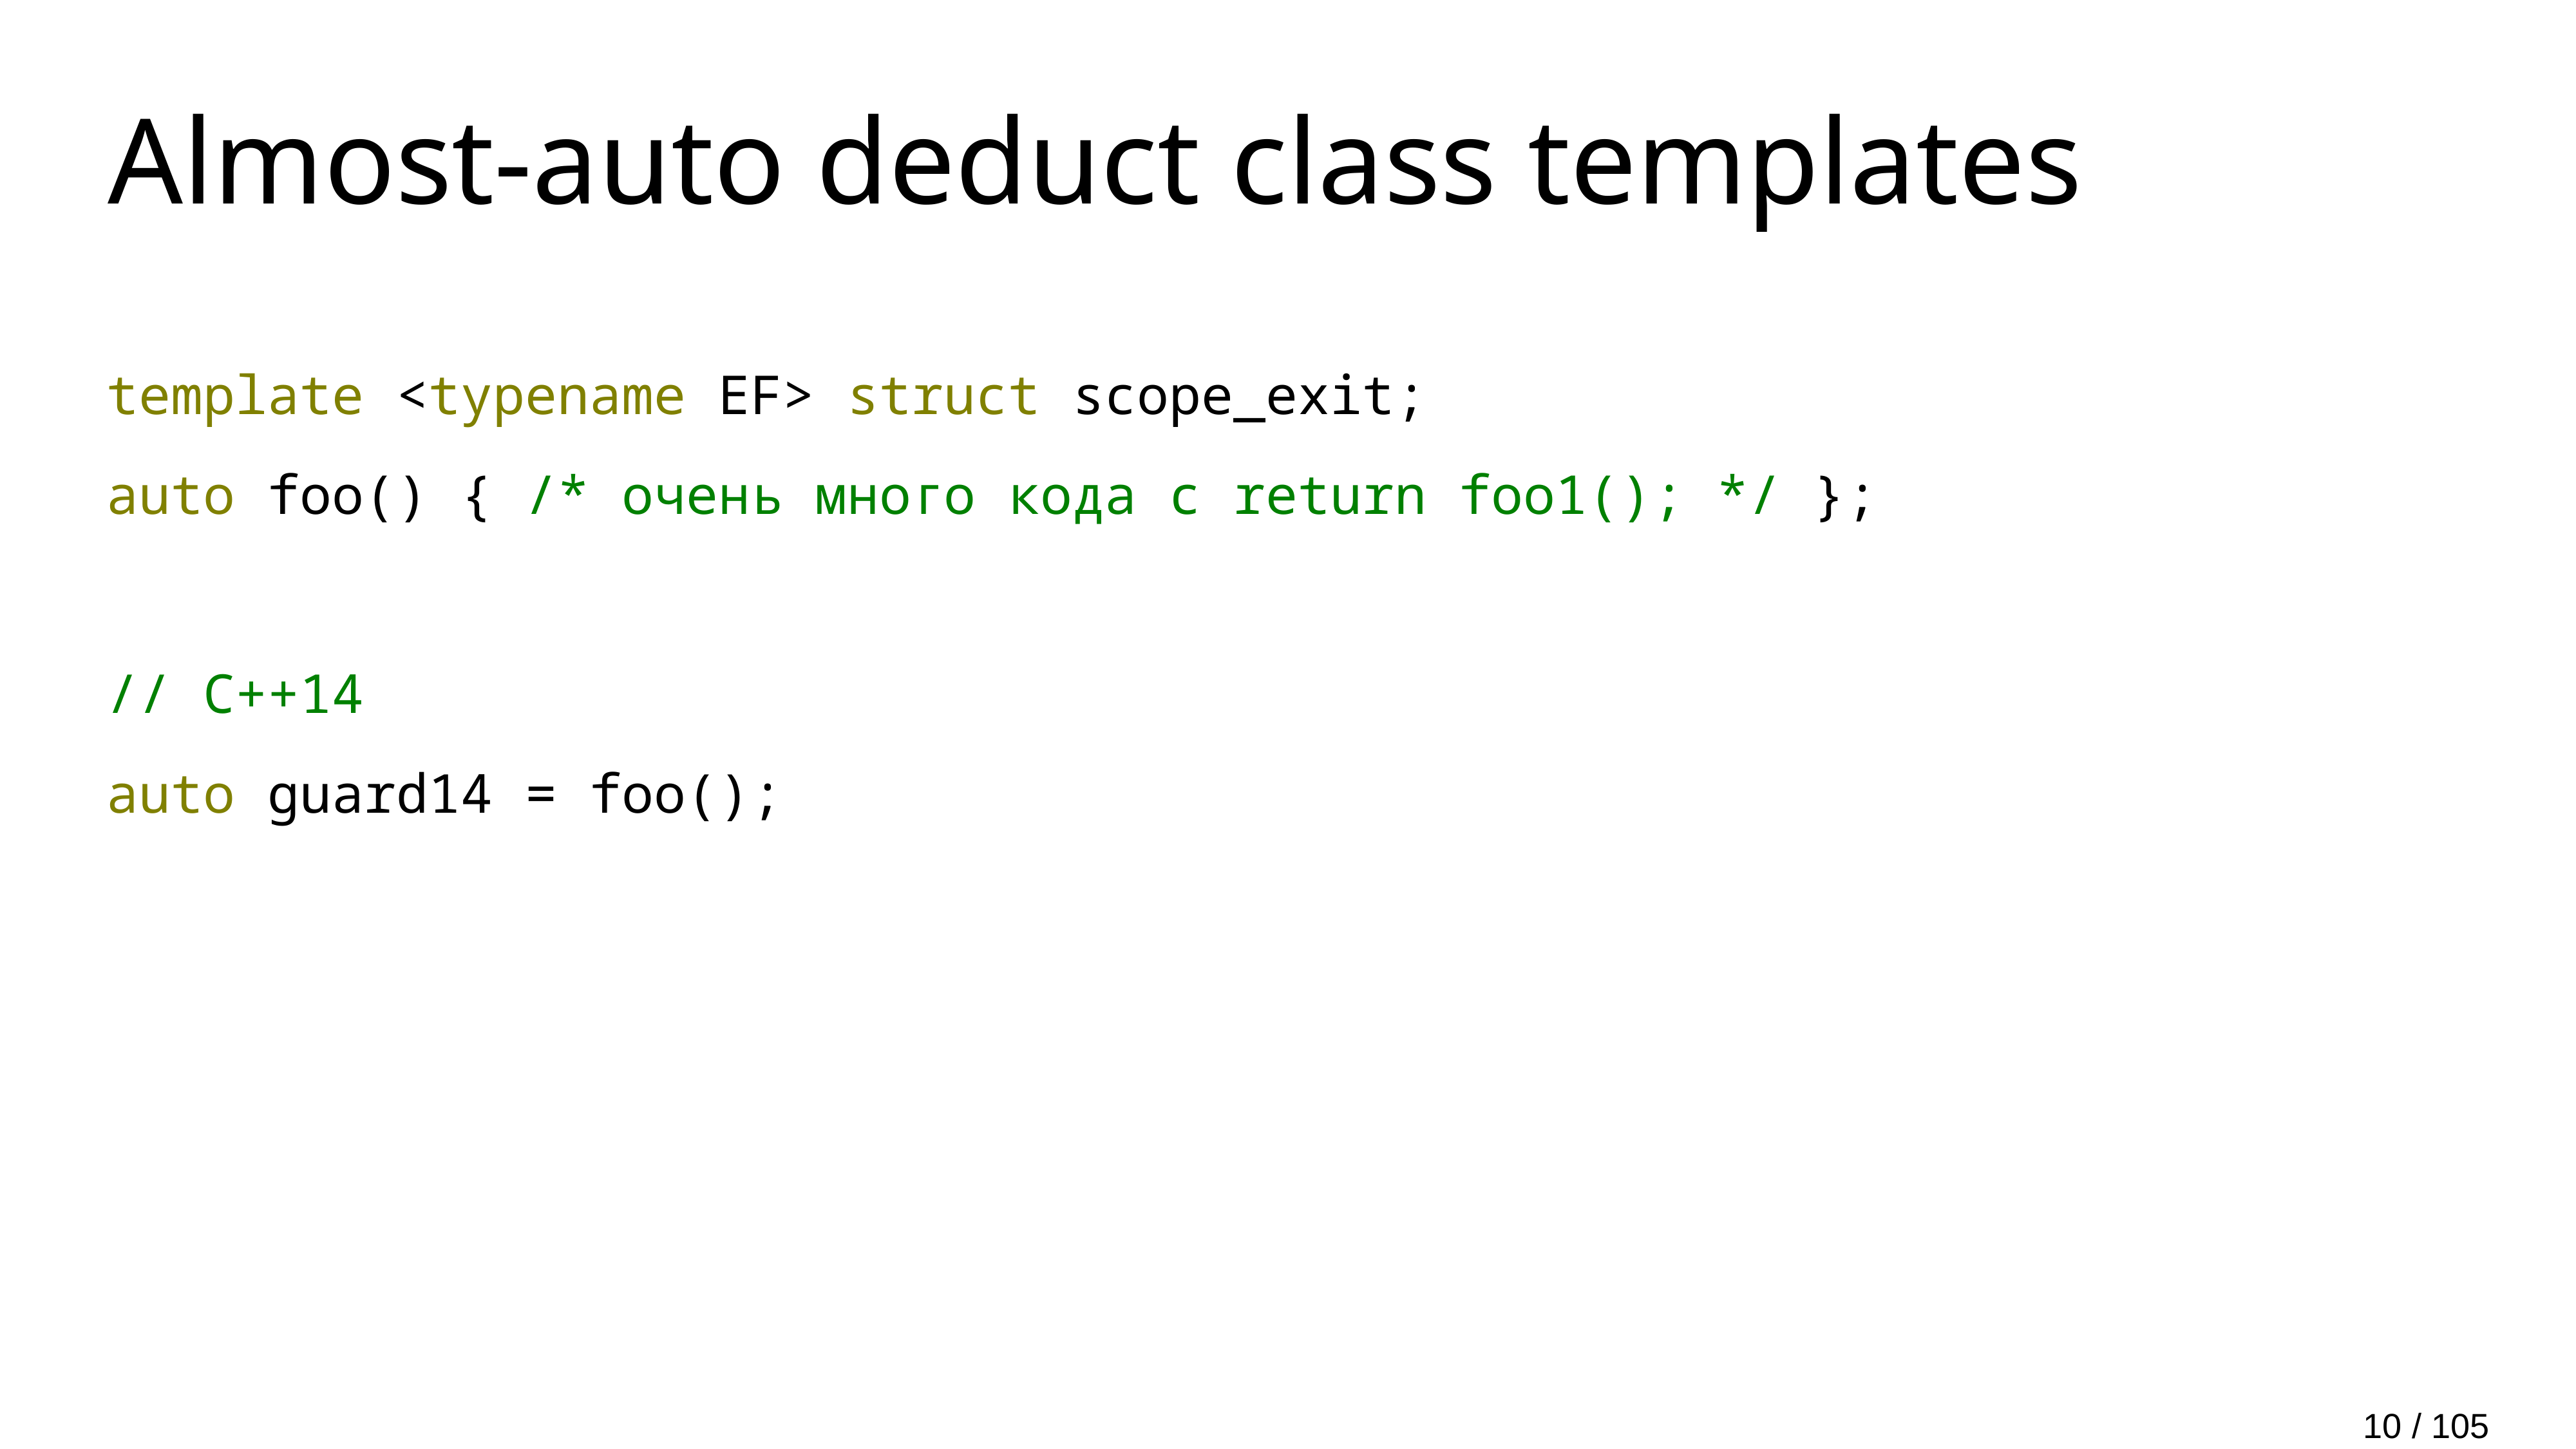

# Almost-auto deduct class templates
template <typename EF> struct scope_exit;
auto foo() { /* очень много кода с return foo1(); */ };
// C++14
auto guard14 = foo();